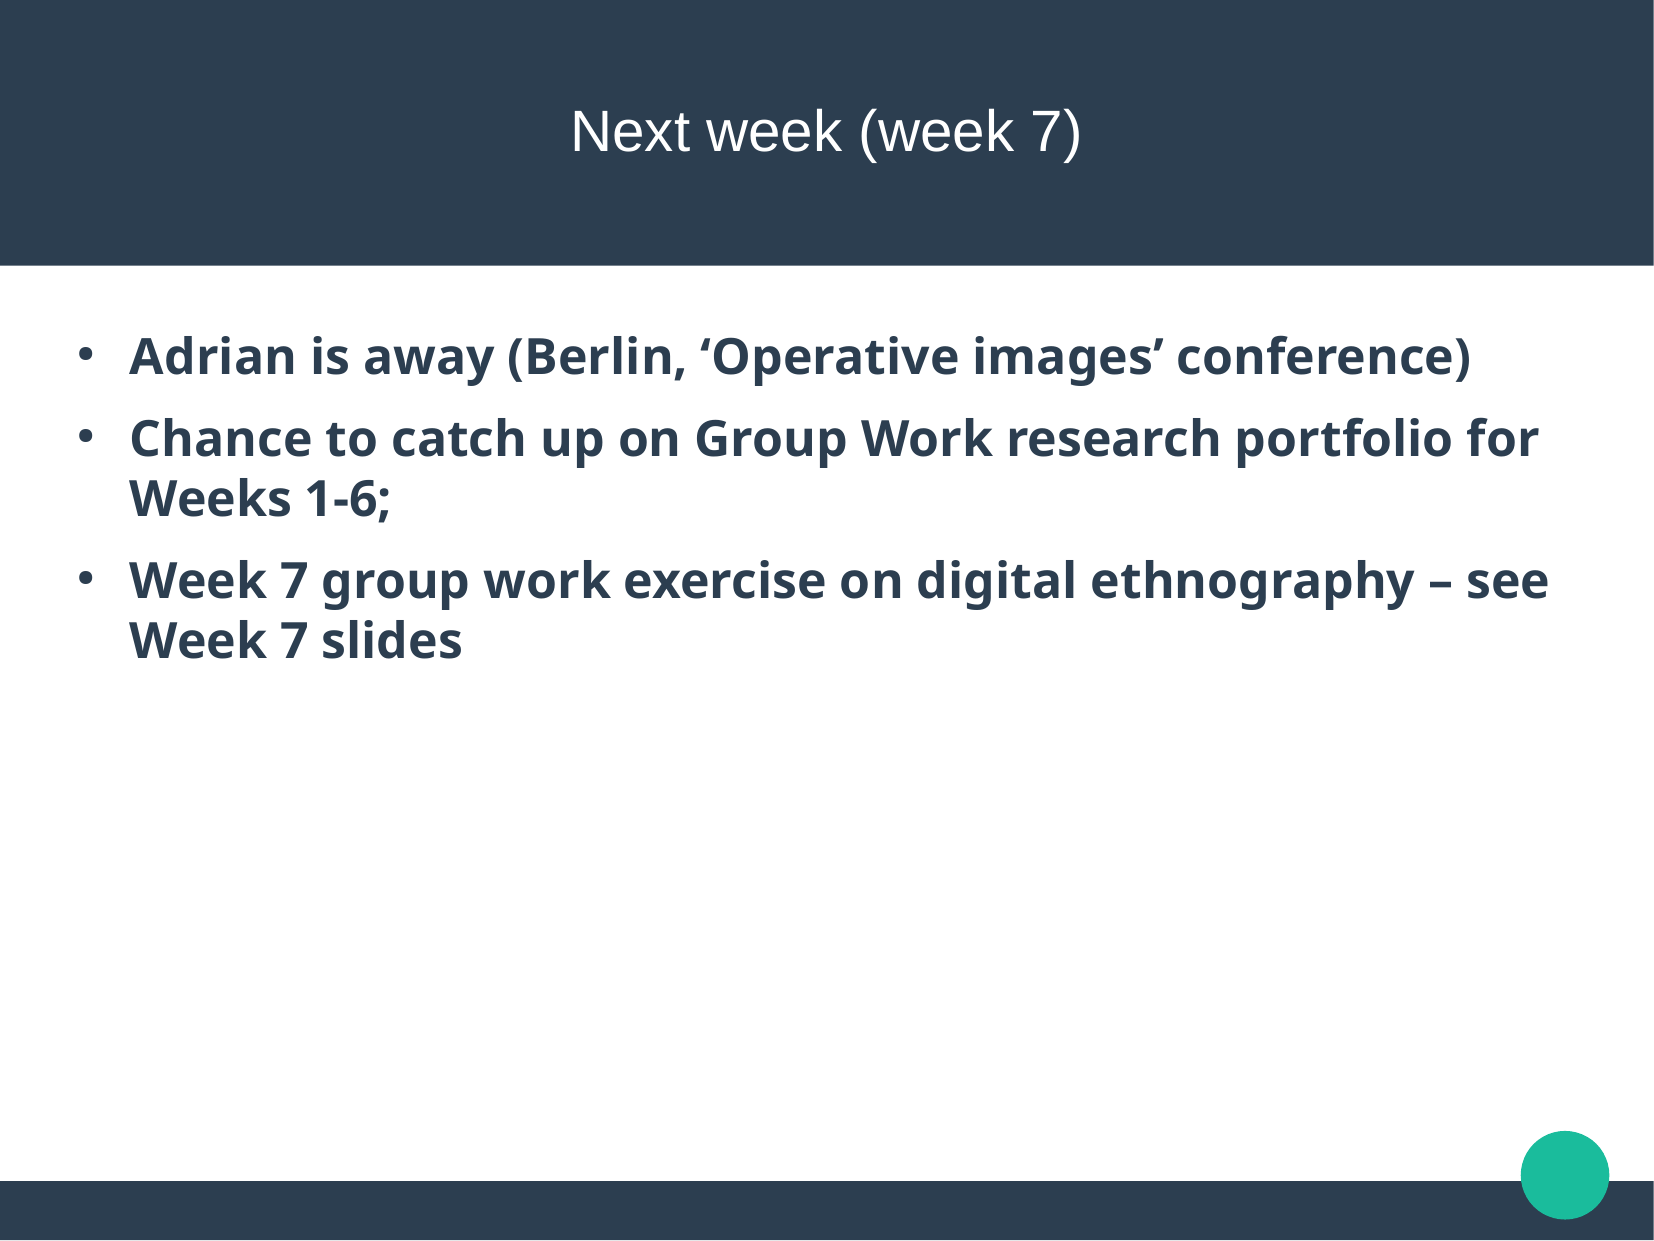

# Next week (week 7)
Adrian is away (Berlin, ‘Operative images’ conference)
Chance to catch up on Group Work research portfolio for Weeks 1-6;
Week 7 group work exercise on digital ethnography – see Week 7 slides